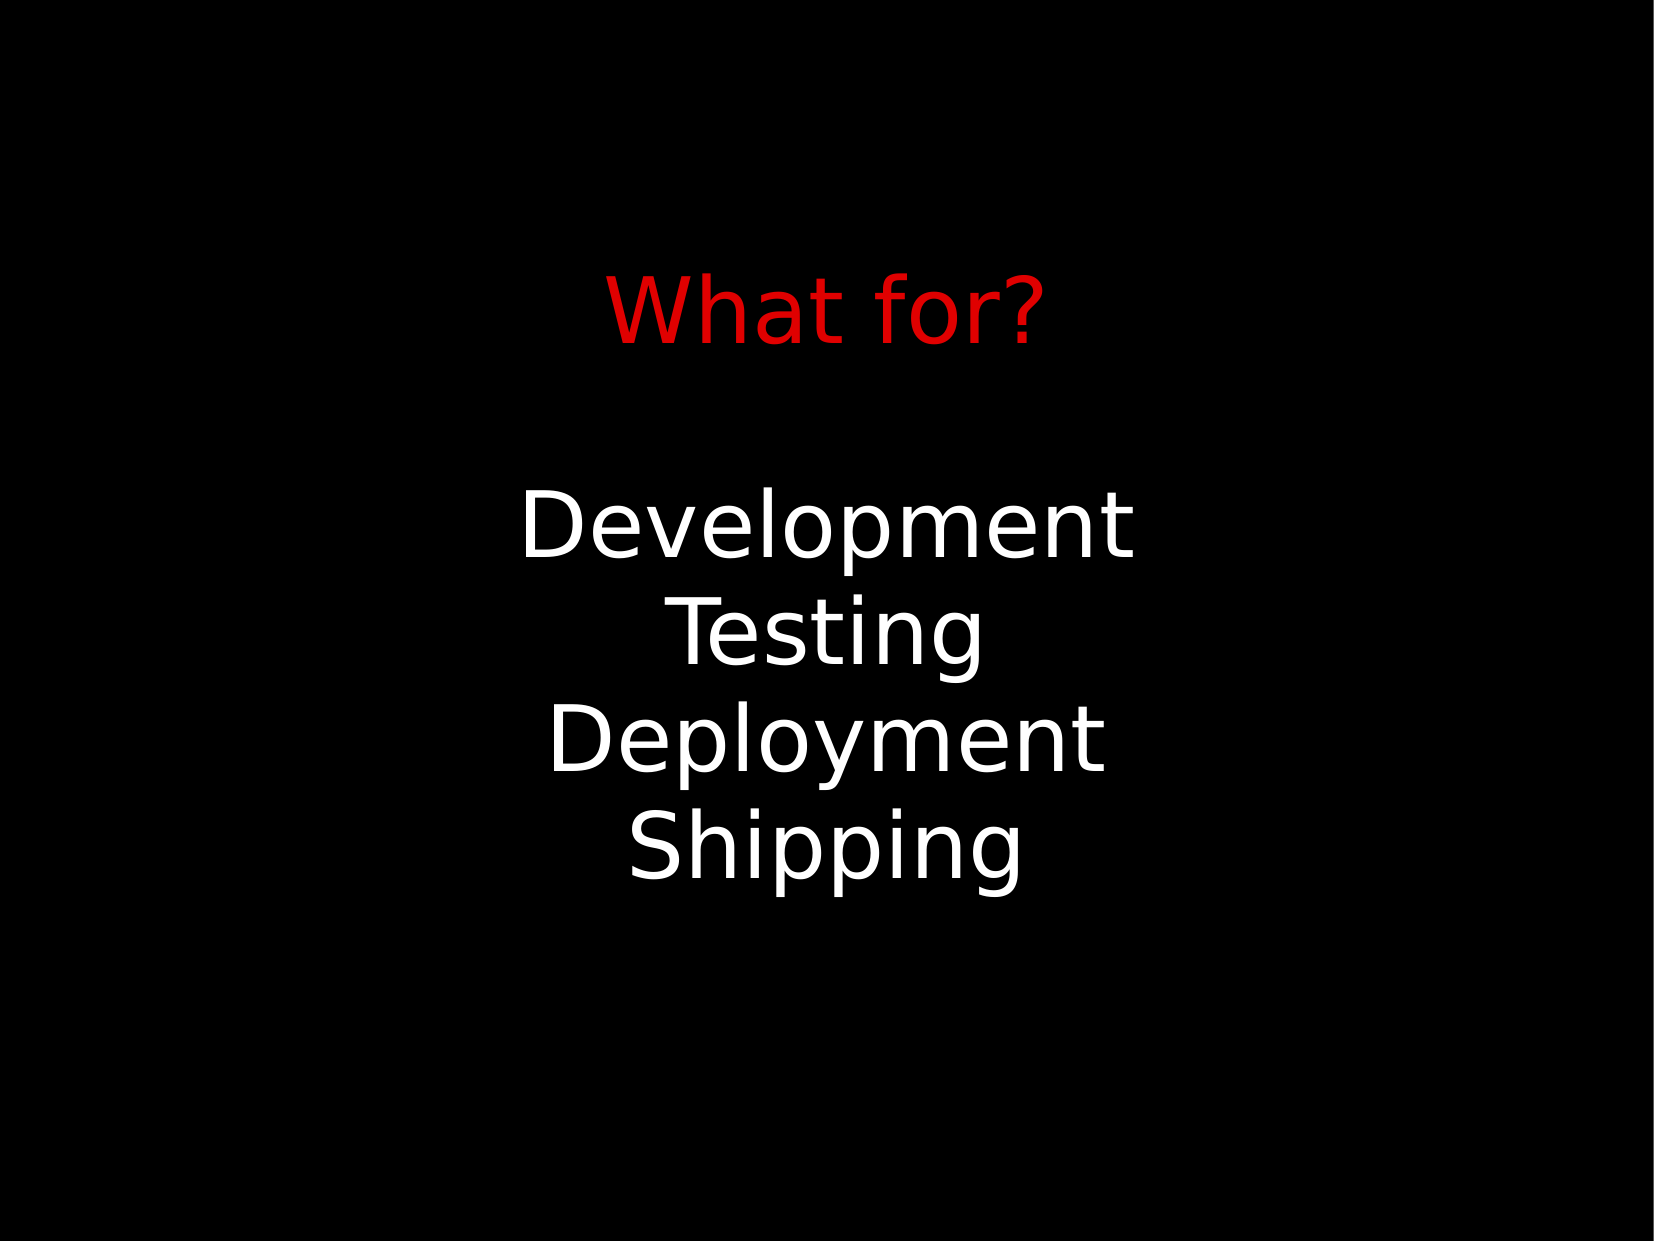

# What for?
Development
Testing
Deployment
Shipping